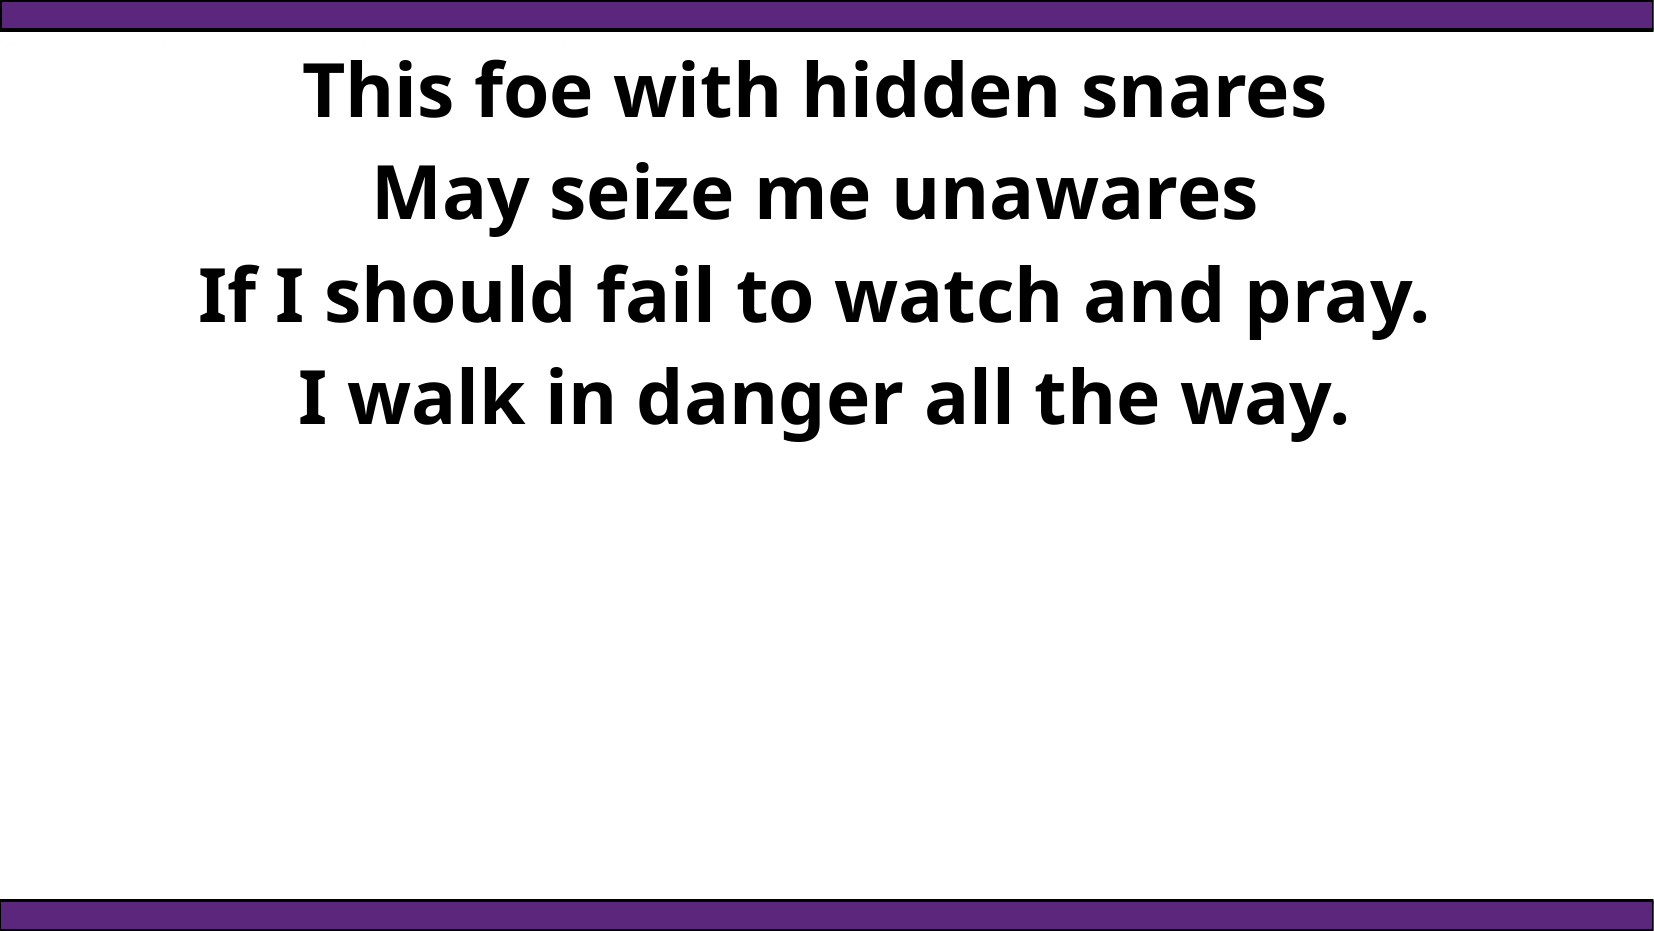

This foe with hidden snares
May seize me unawares
If I should fail to watch and pray.
I walk in danger all the way.